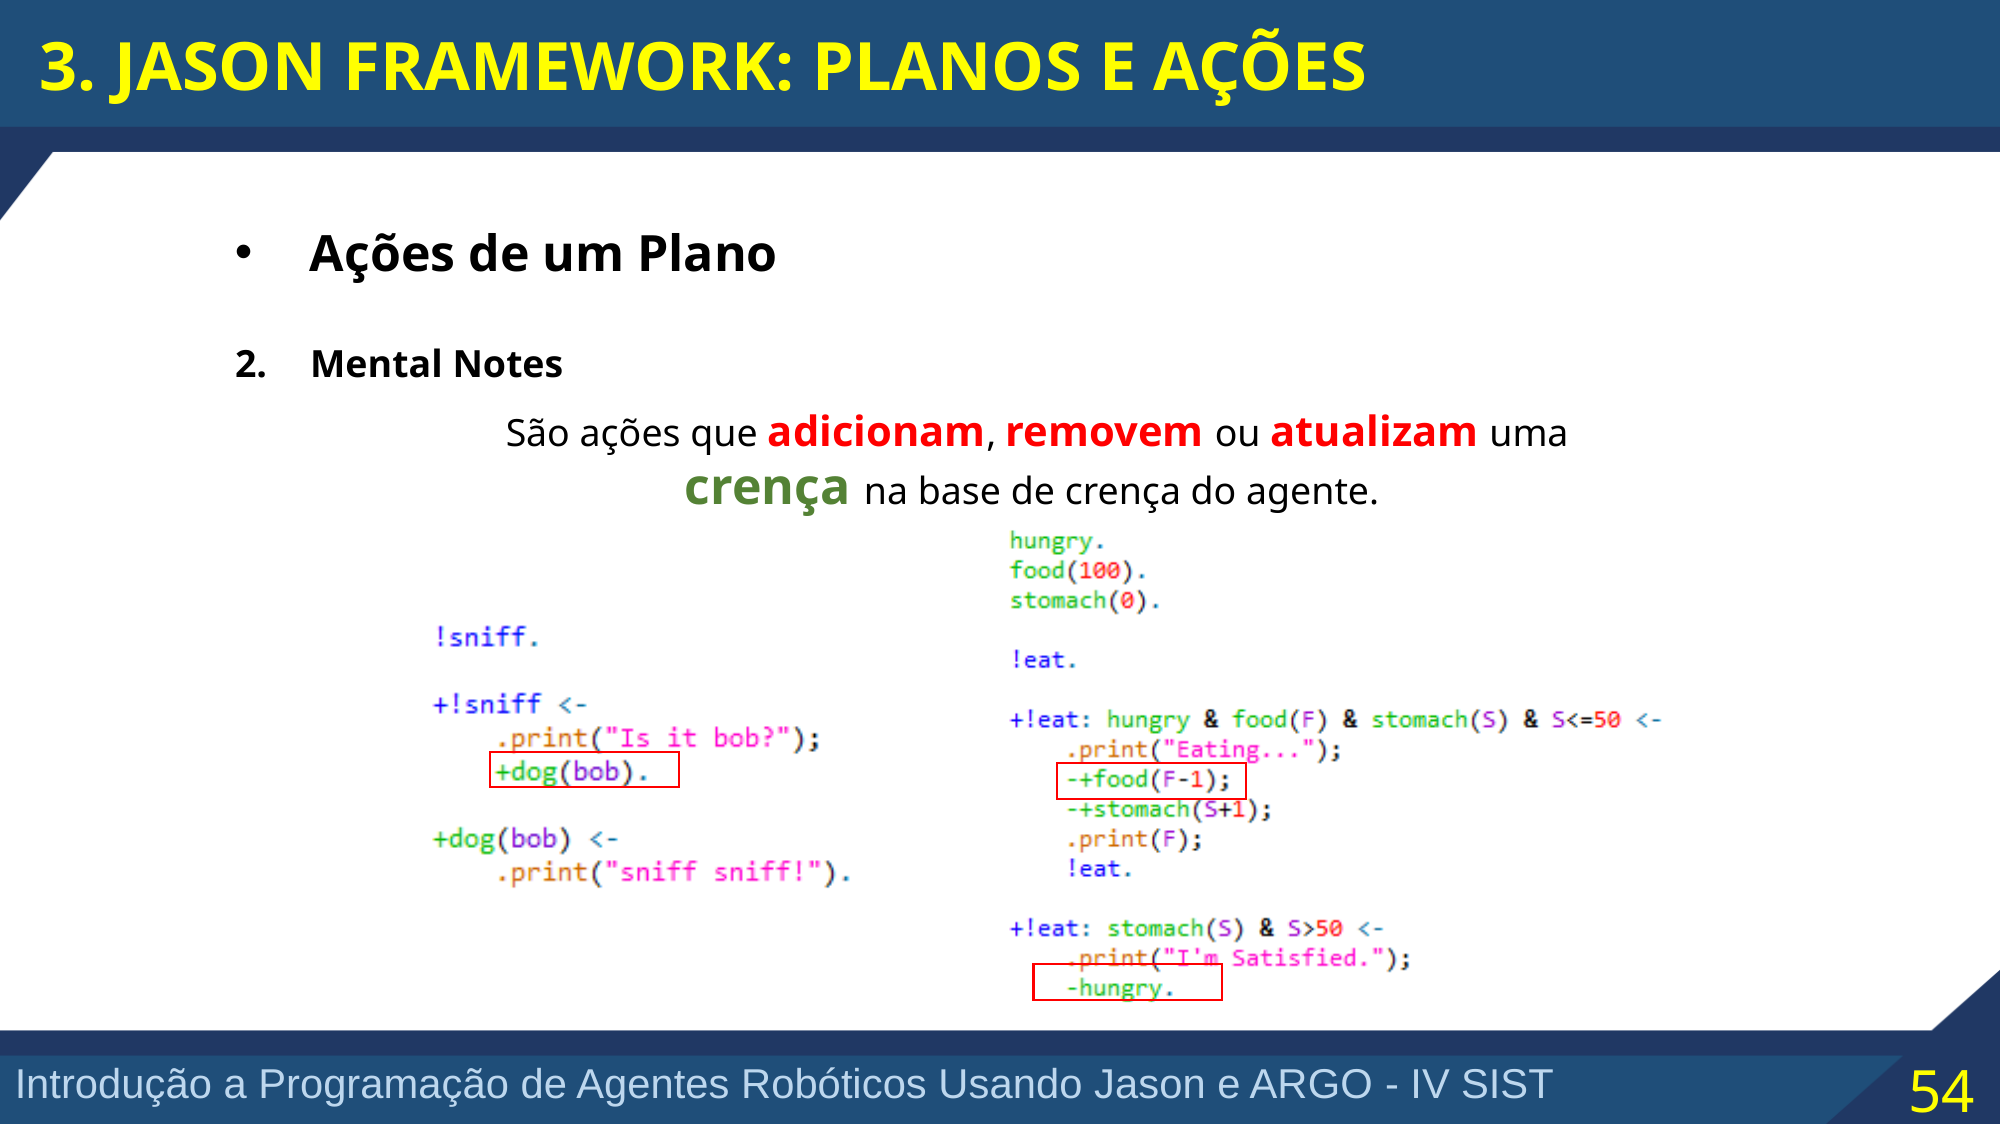

3. JASON FRAMEWORK: PLANOS E AÇÕES
Ações de um Plano
Mental Notes
São ações que adicionam, removem ou atualizam uma crença na base de crença do agente.